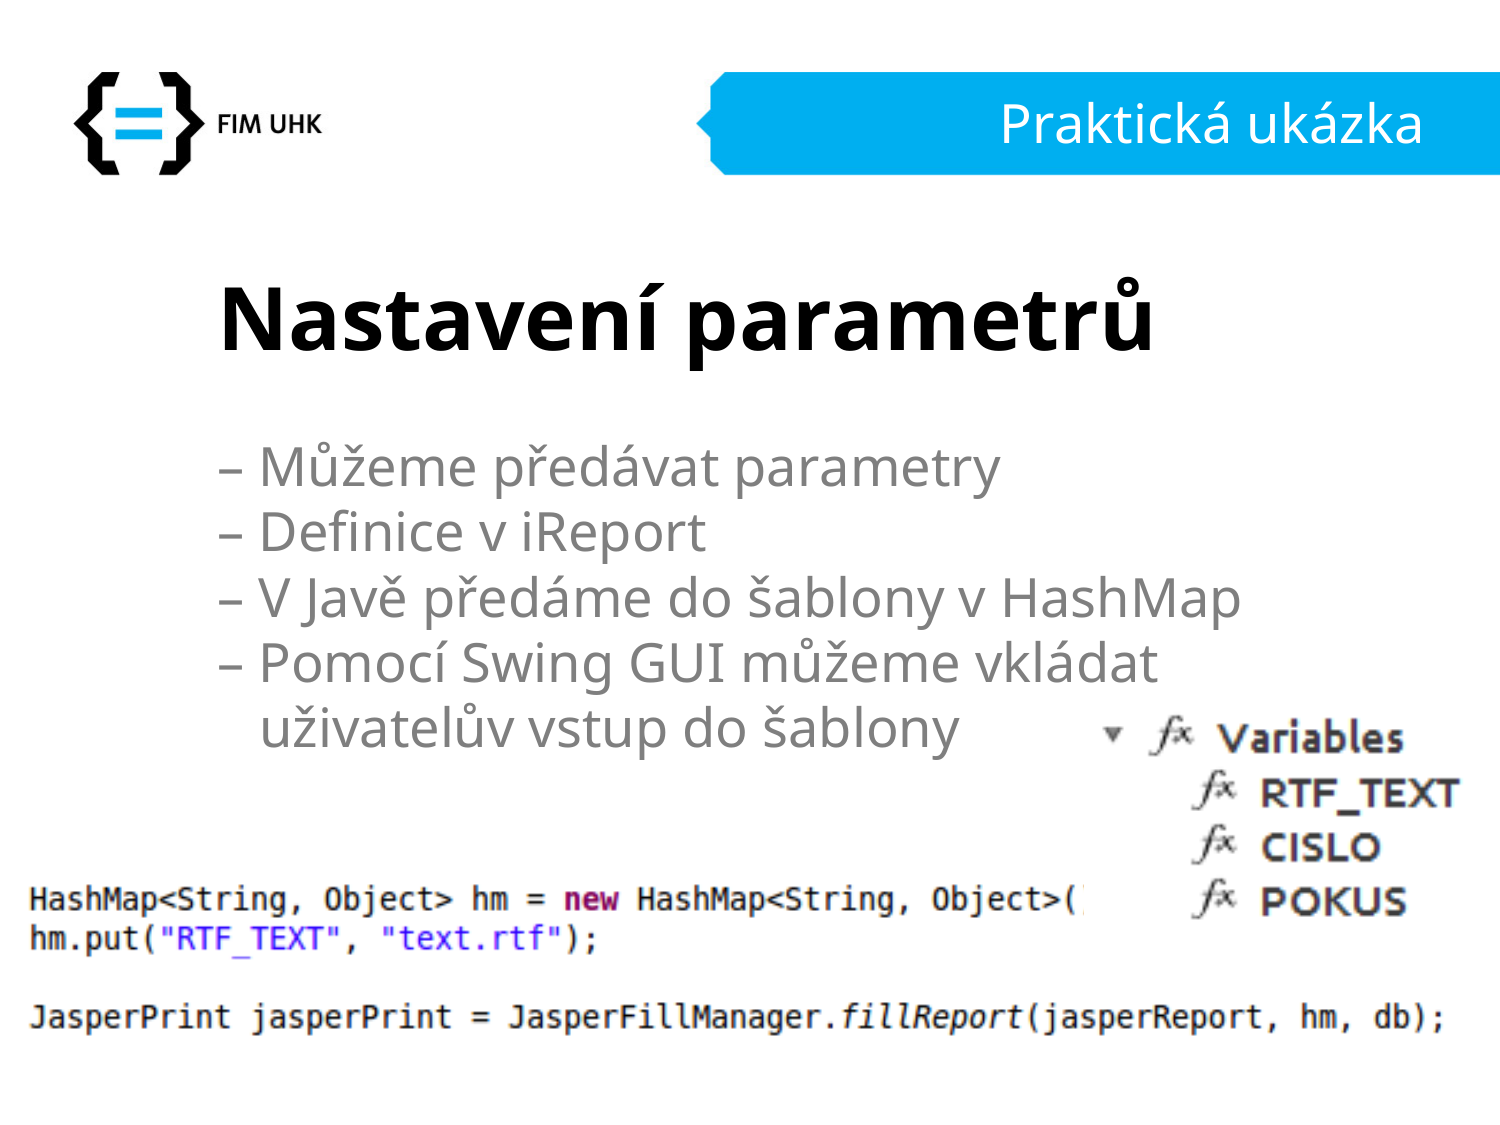

# Praktická ukázka
Nastavení parametrů
– Můžeme předávat parametry
– Definice v iReport
– V Javě předáme do šablony v HashMap
– Pomocí Swing GUI můžeme vkládat
 uživatelův vstup do šablony